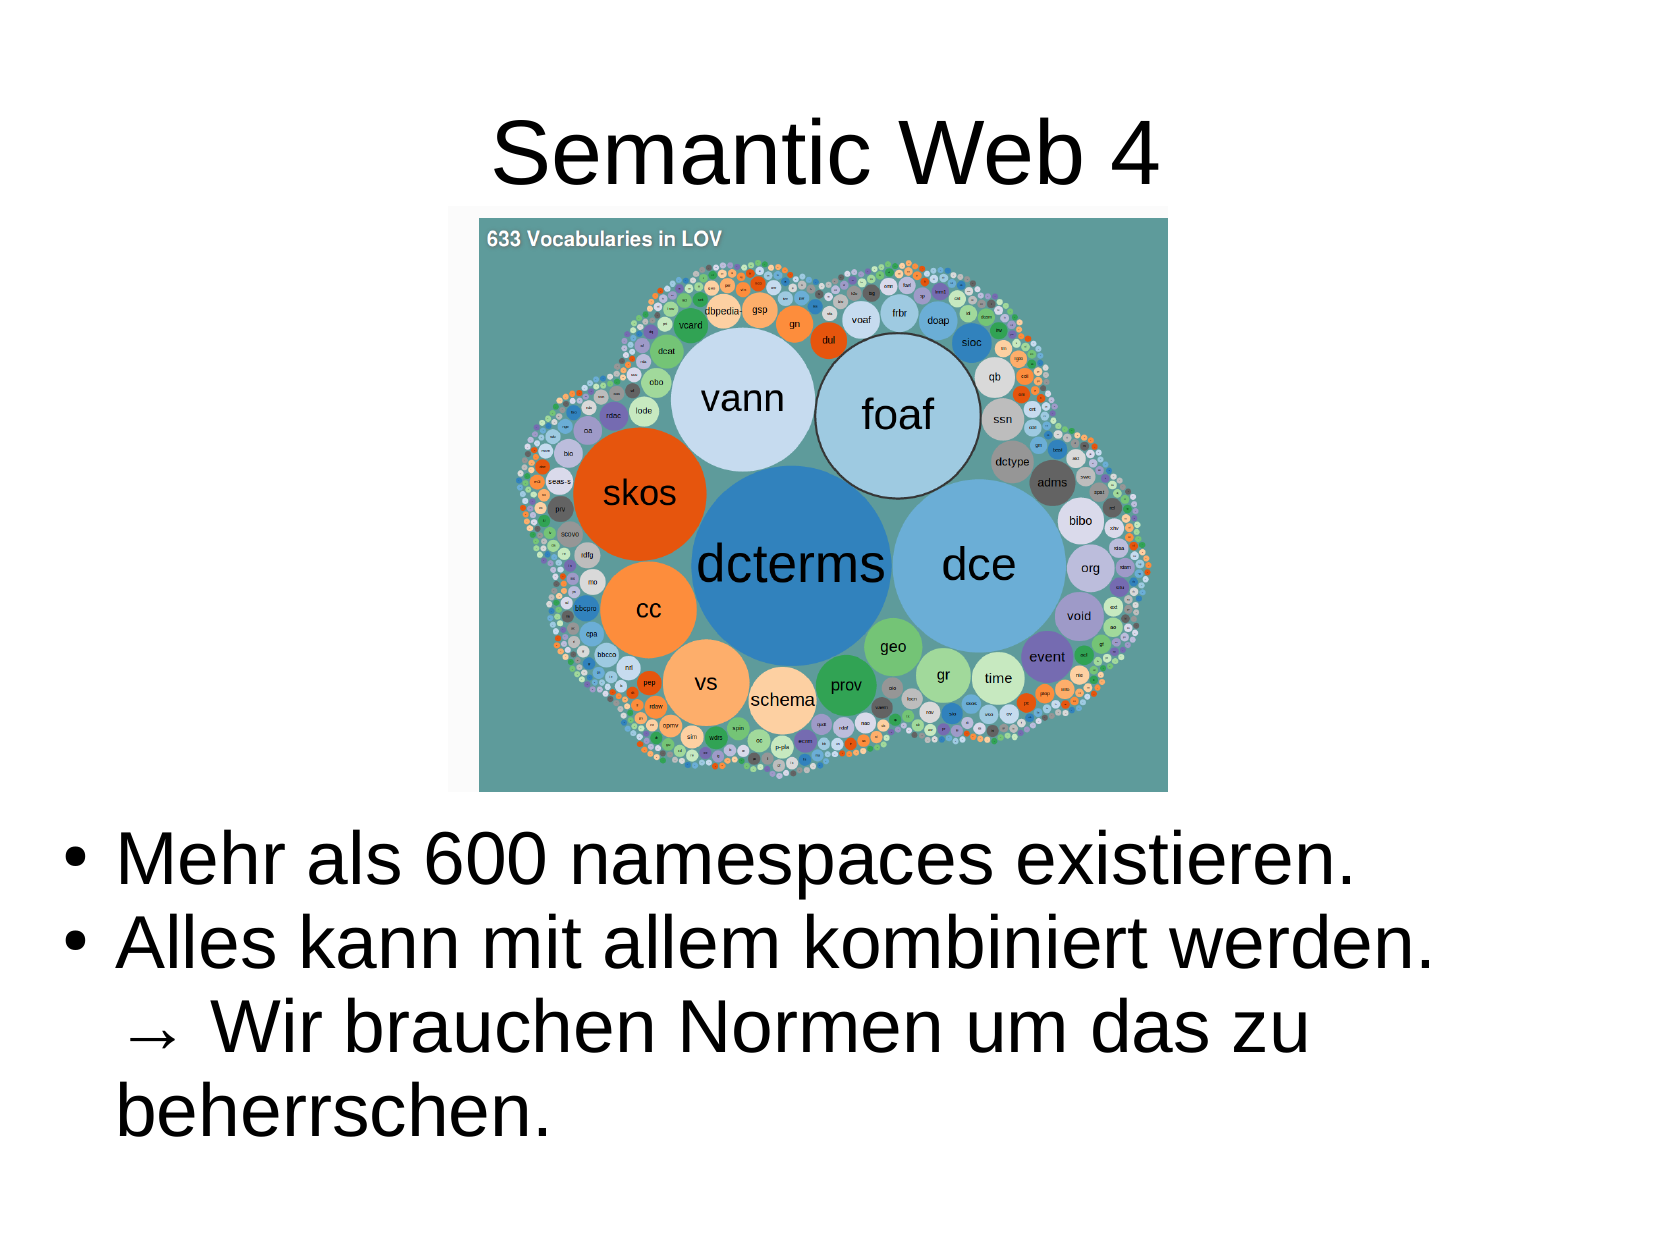

# Semantic Web 4
Mehr als 600 namespaces existieren.
Alles kann mit allem kombiniert werden.
→ Wir brauchen Normen um das zu beherrschen.